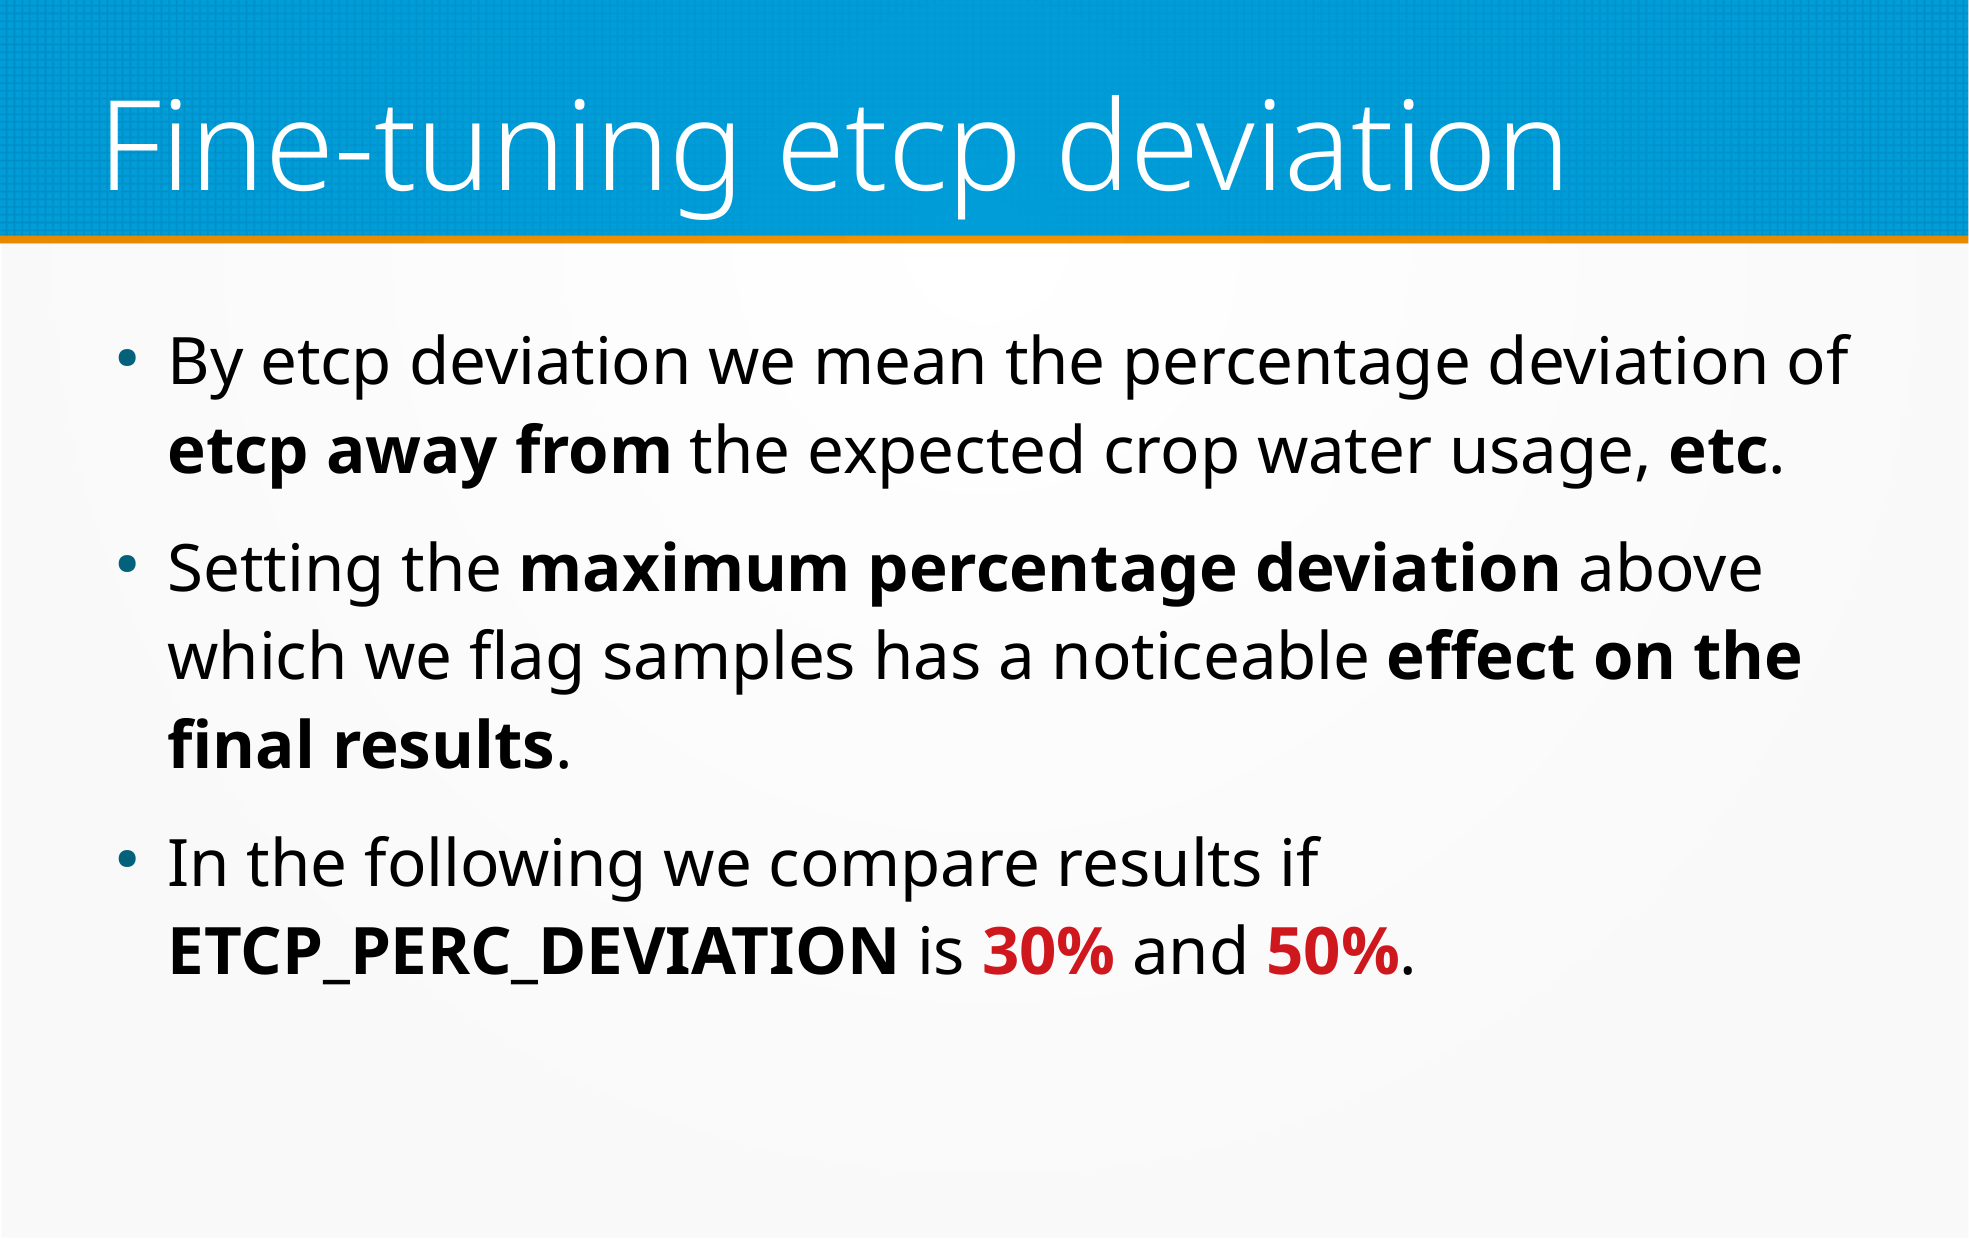

# Fine-tuning etcp deviation
By etcp deviation we mean the percentage deviation of etcp away from the expected crop water usage, etc.
Setting the maximum percentage deviation above which we flag samples has a noticeable effect on the final results.
In the following we compare results if ETCP_PERC_DEVIATION is 30% and 50%.